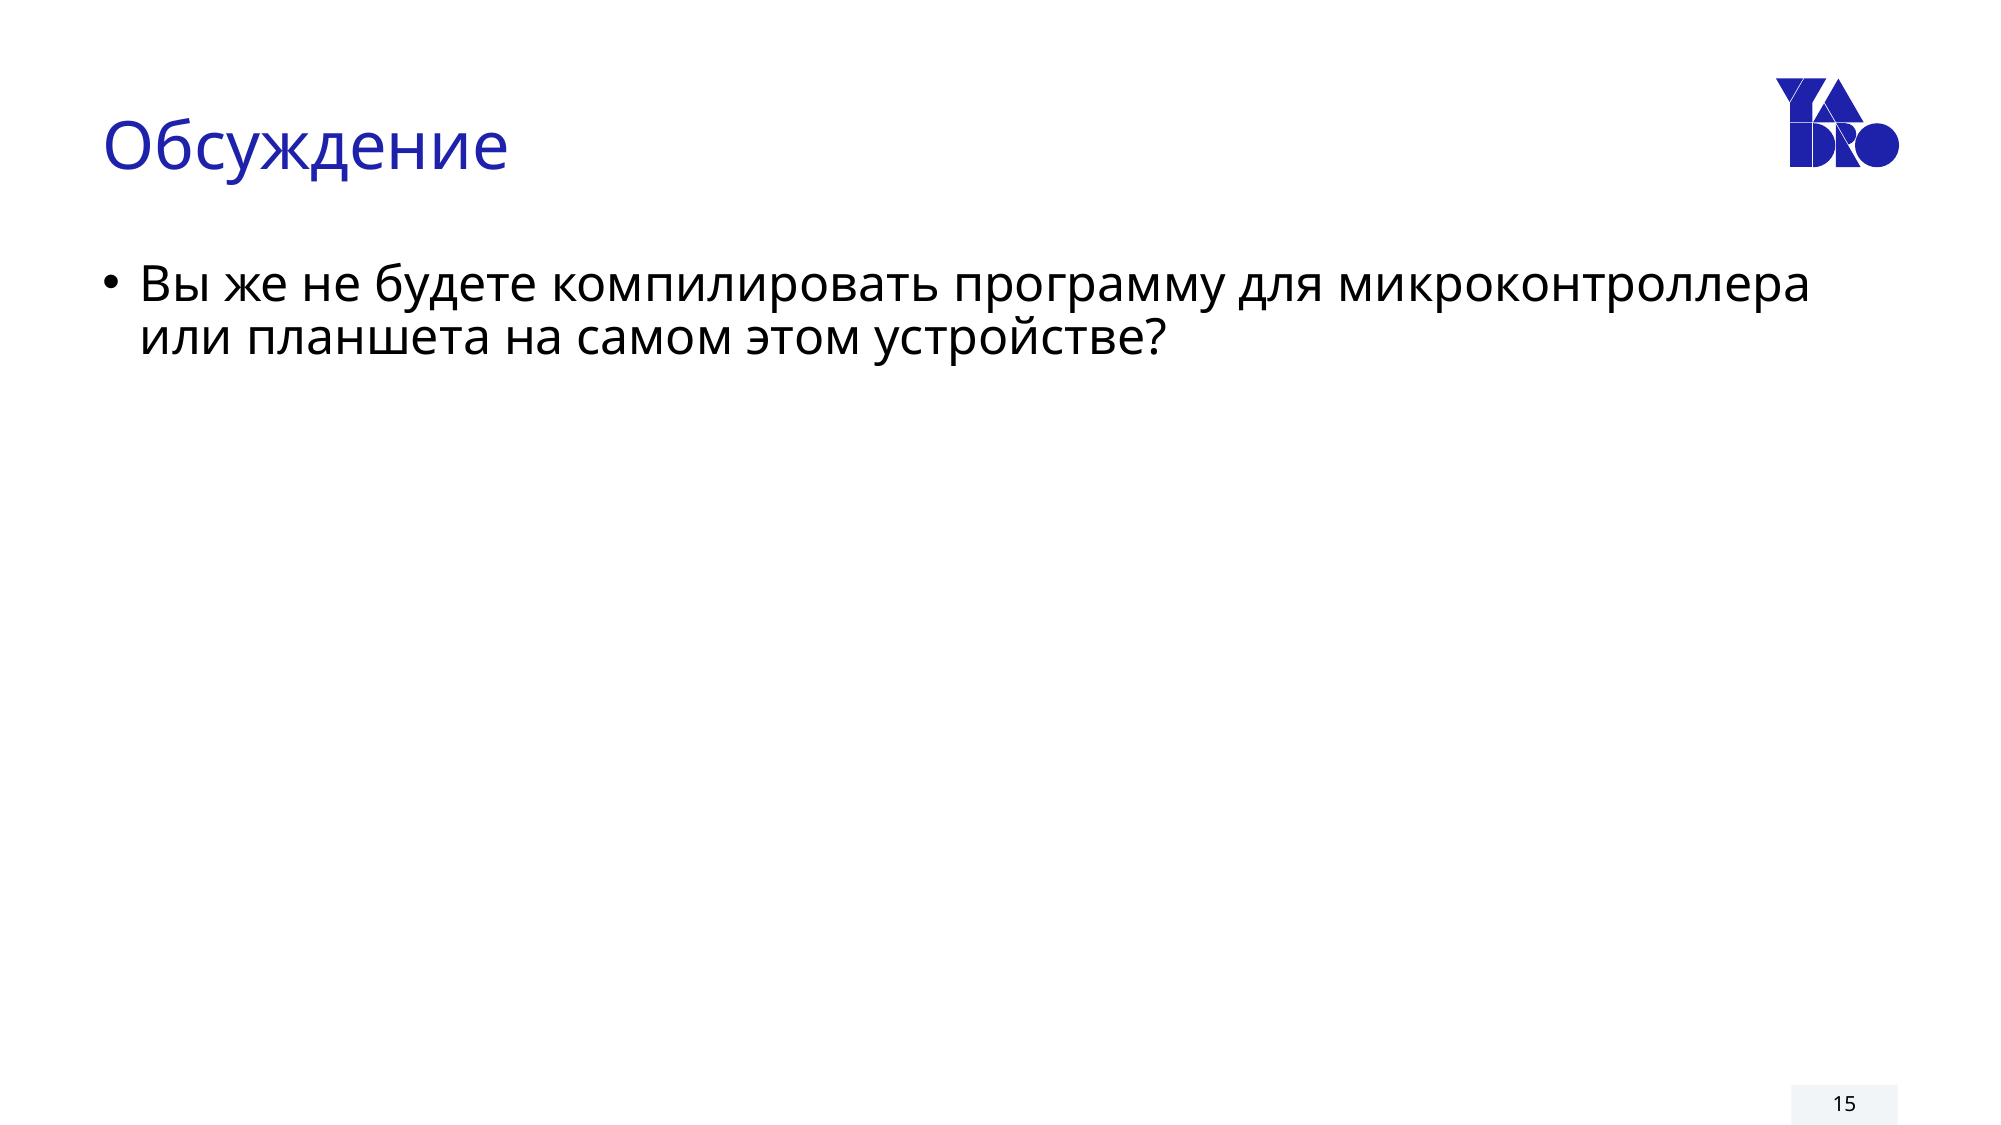

# Обсуждение
Вы же не будете компилировать программу для микроконтроллера или планшета на самом этом устройстве?